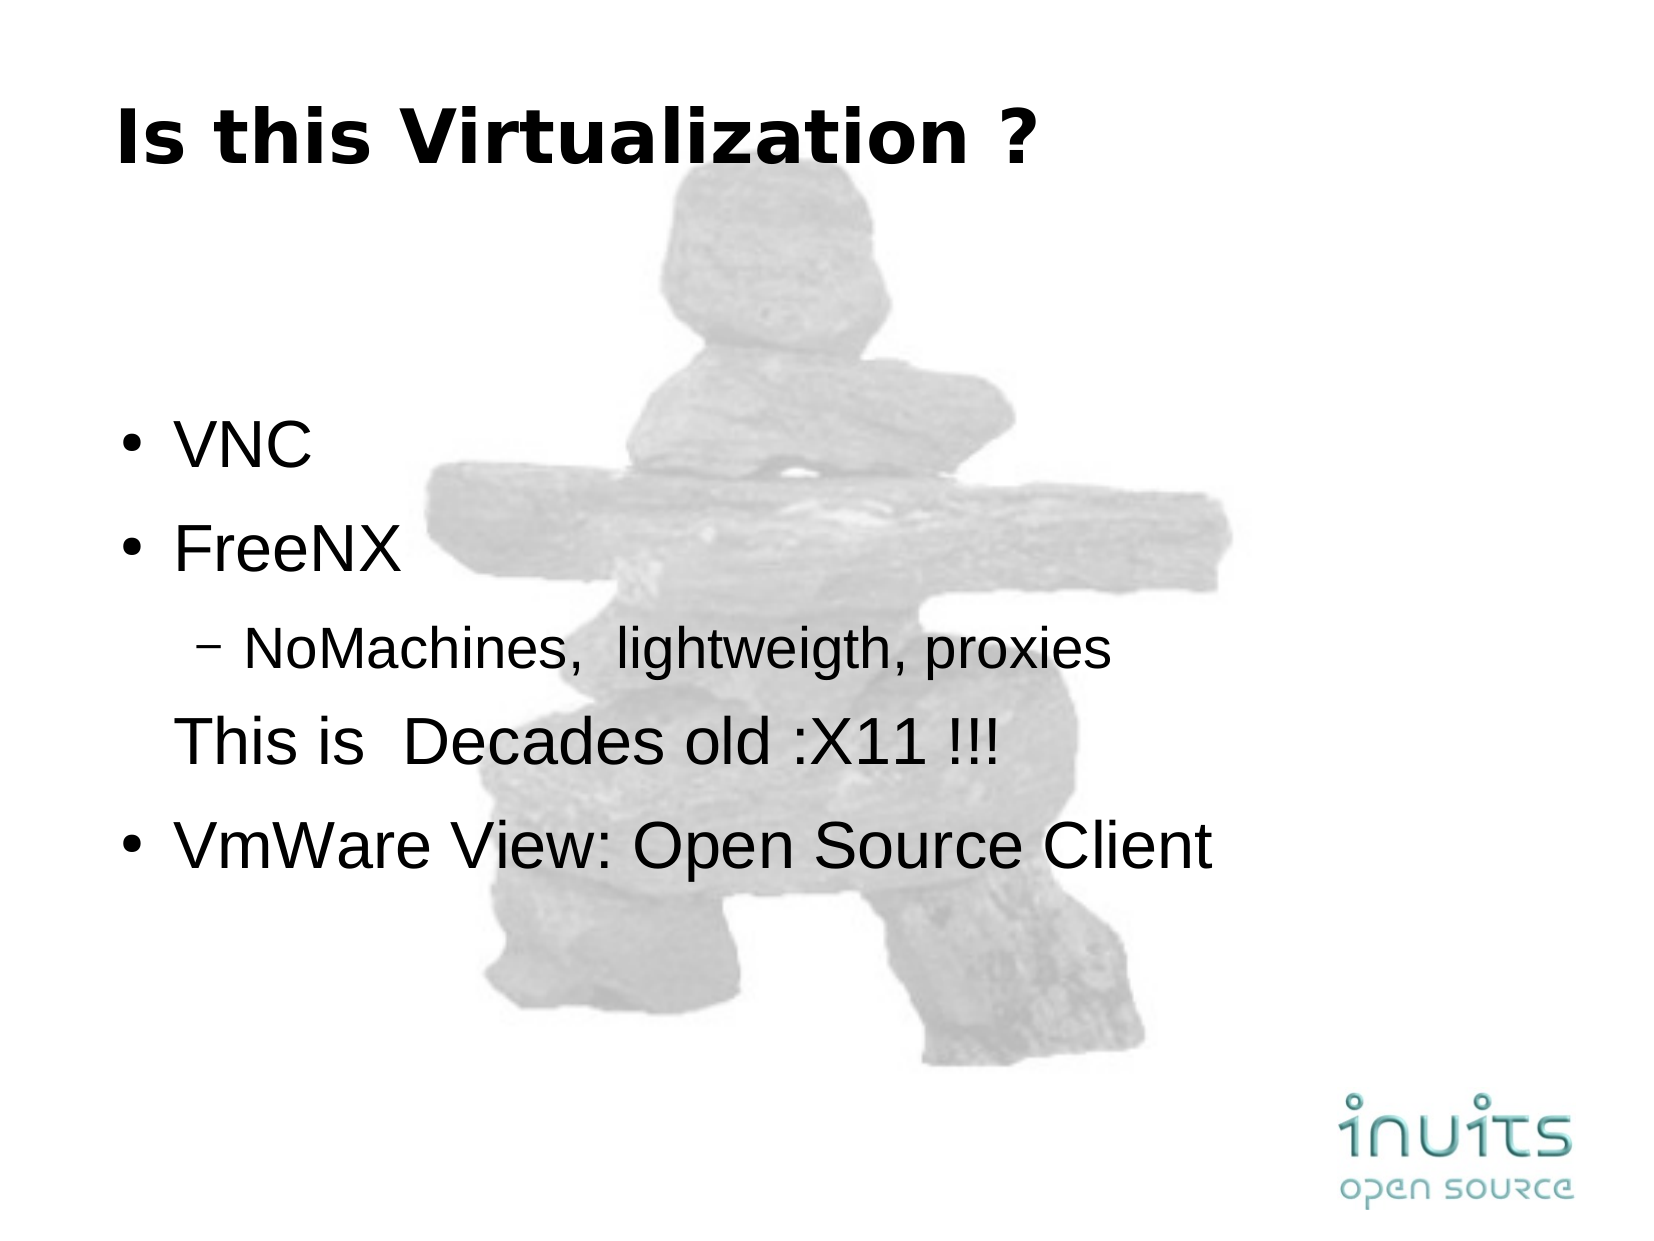

Is this Virtualization ?
# VNC
FreeNX
NoMachines, lightweigth, proxies
This is Decades old :X11 !!!
VmWare View: Open Source Client